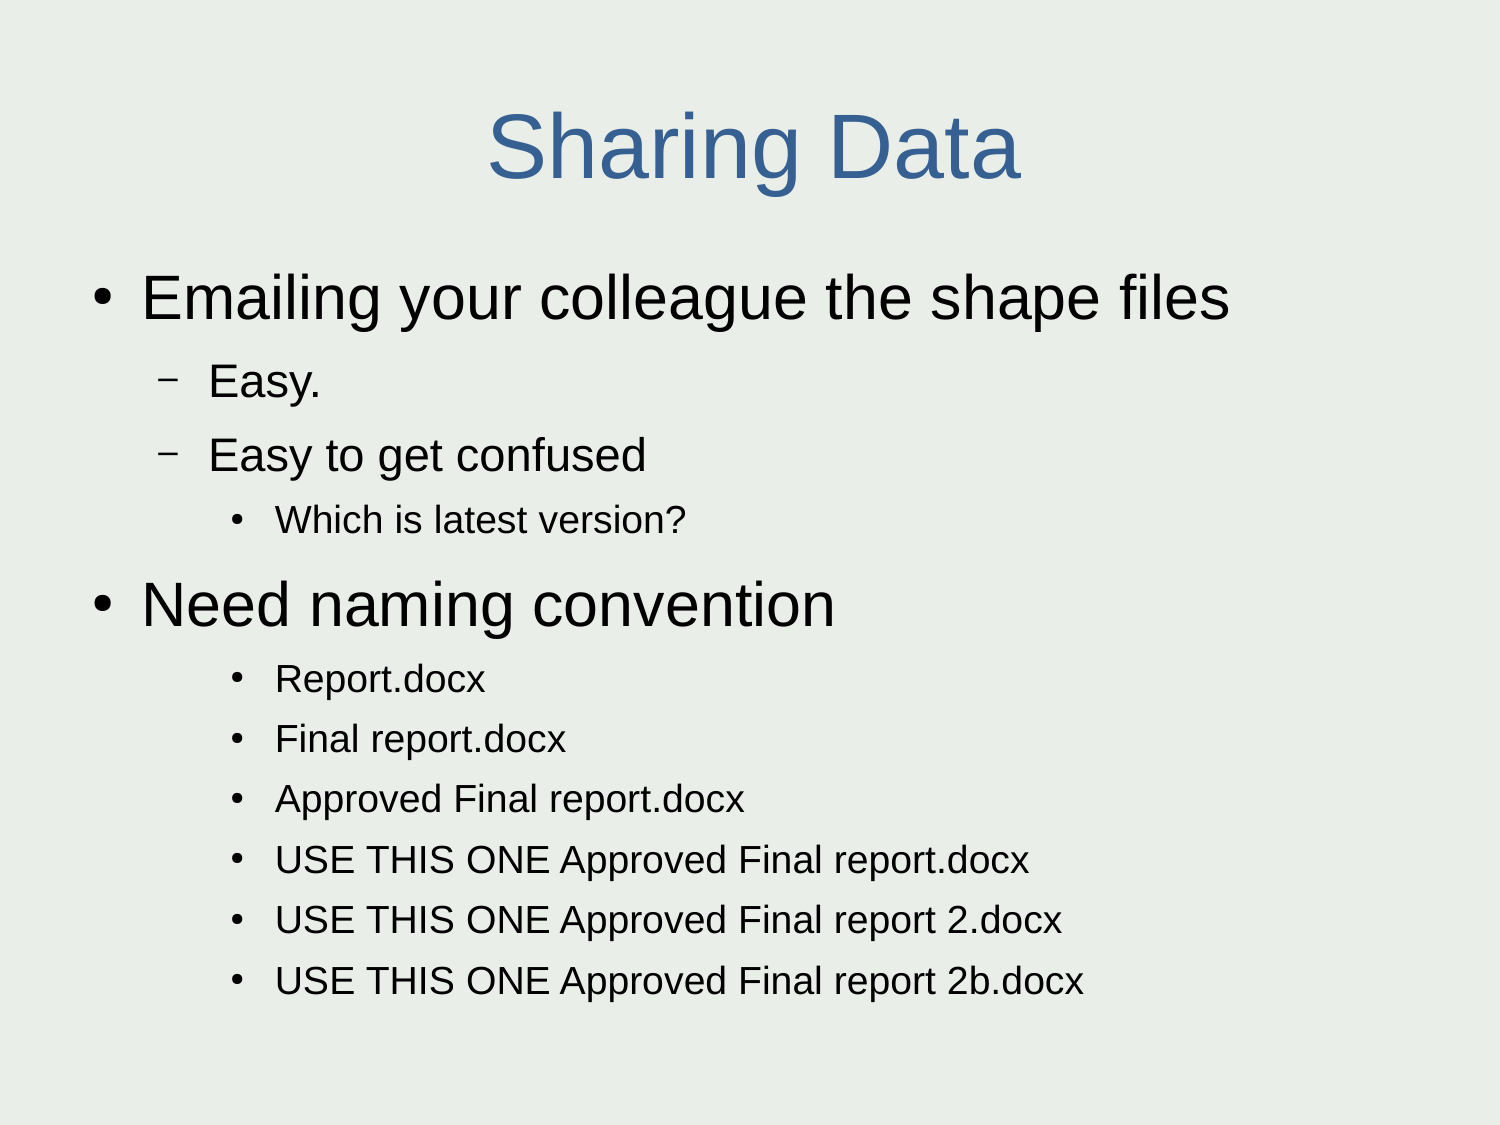

# Sharing Data
Emailing your colleague the shape files
Easy.
Easy to get confused
Which is latest version?
Need naming convention
Report.docx
Final report.docx
Approved Final report.docx
USE THIS ONE Approved Final report.docx
USE THIS ONE Approved Final report 2.docx
USE THIS ONE Approved Final report 2b.docx